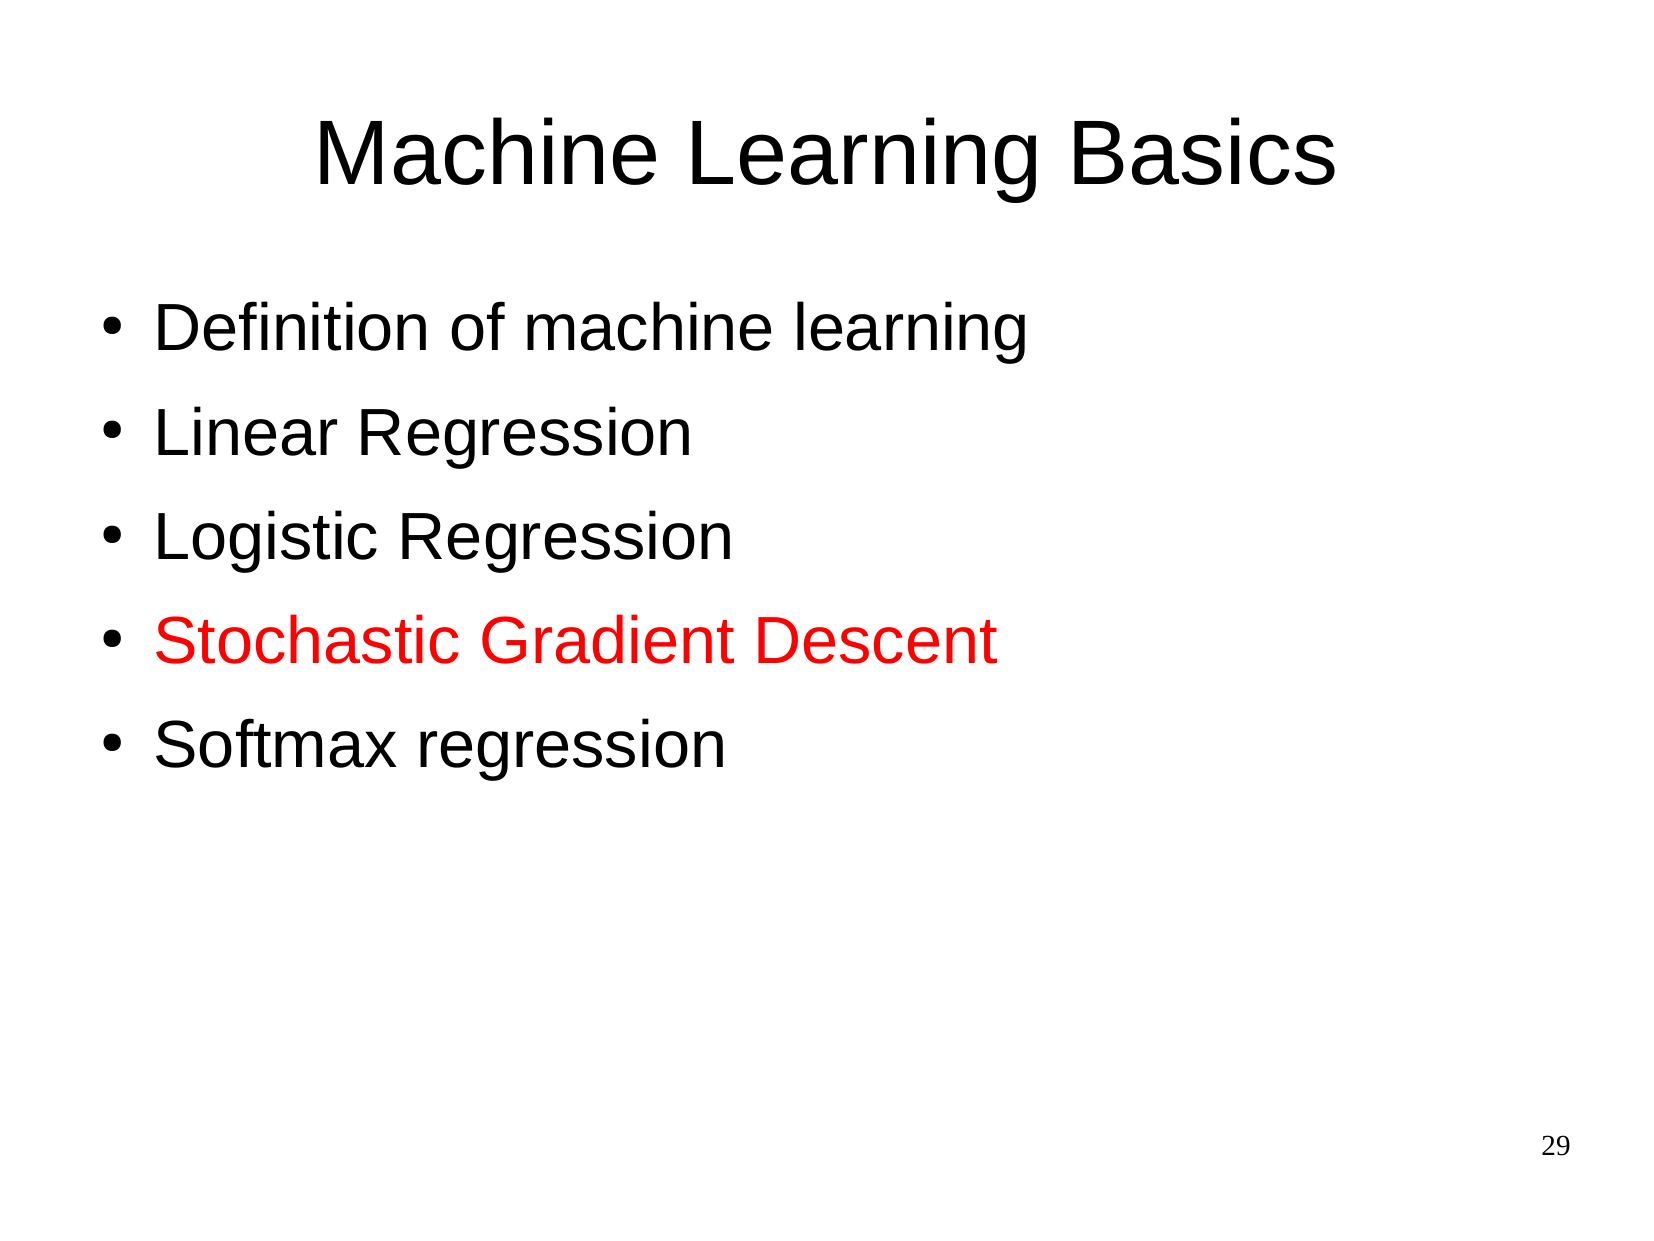

# Machine Learning Basics
Definition of machine learning
Linear Regression
Logistic Regression
Stochastic Gradient Descent
Softmax regression
29